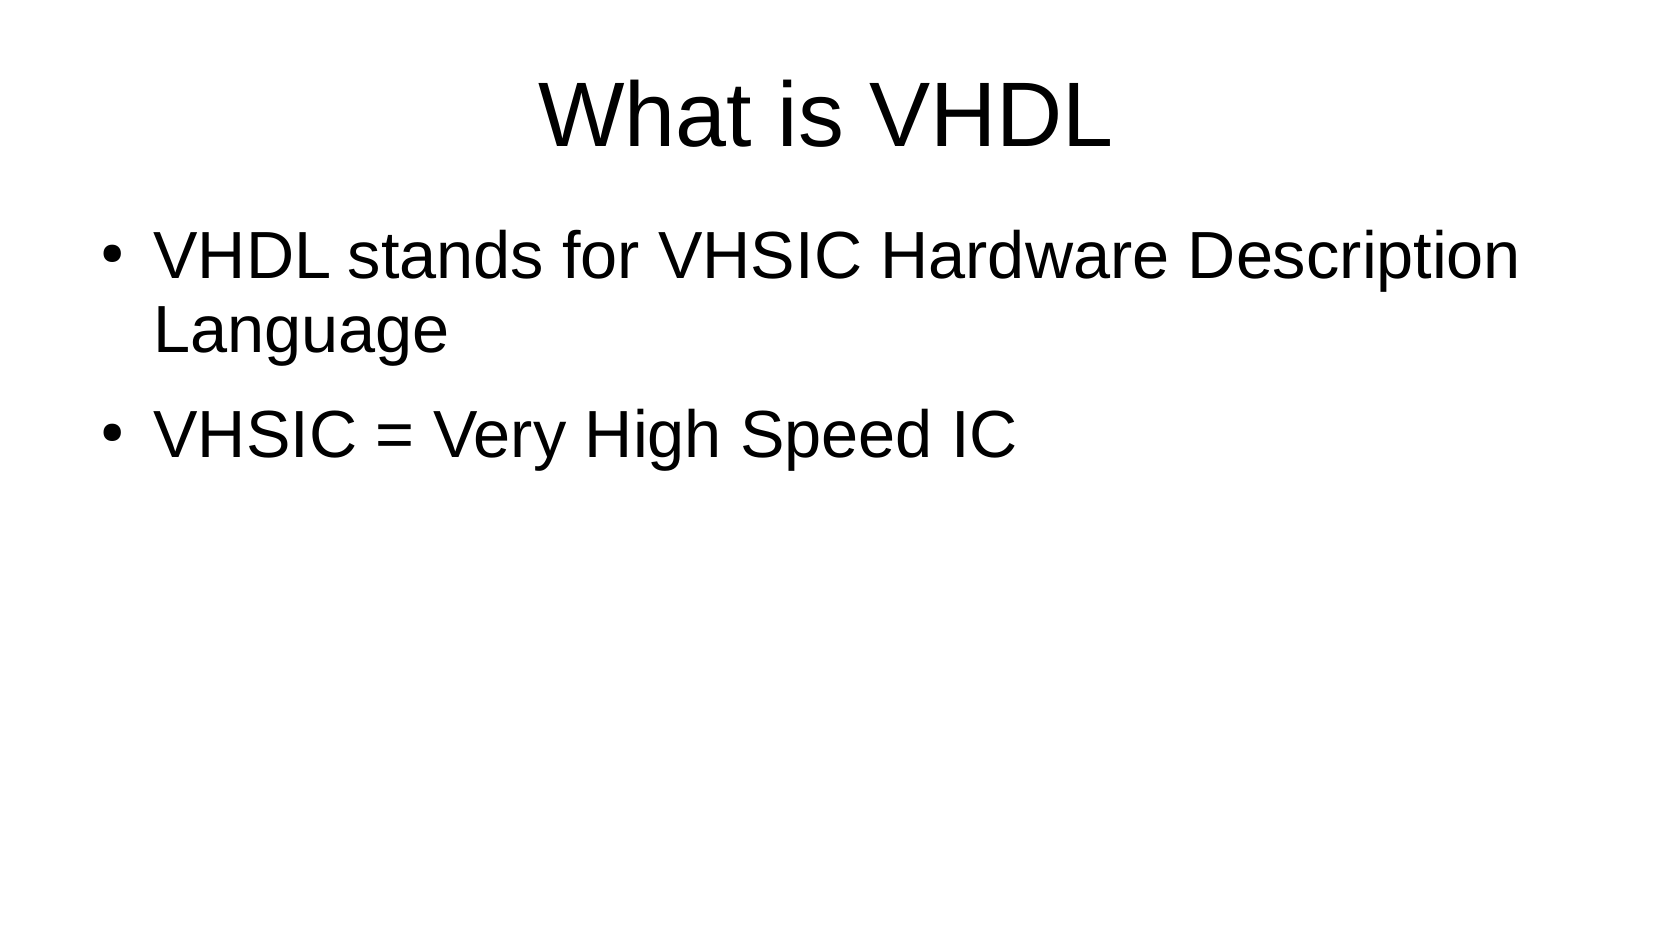

# What is VHDL
VHDL stands for VHSIC Hardware Description Language
VHSIC = Very High Speed IC